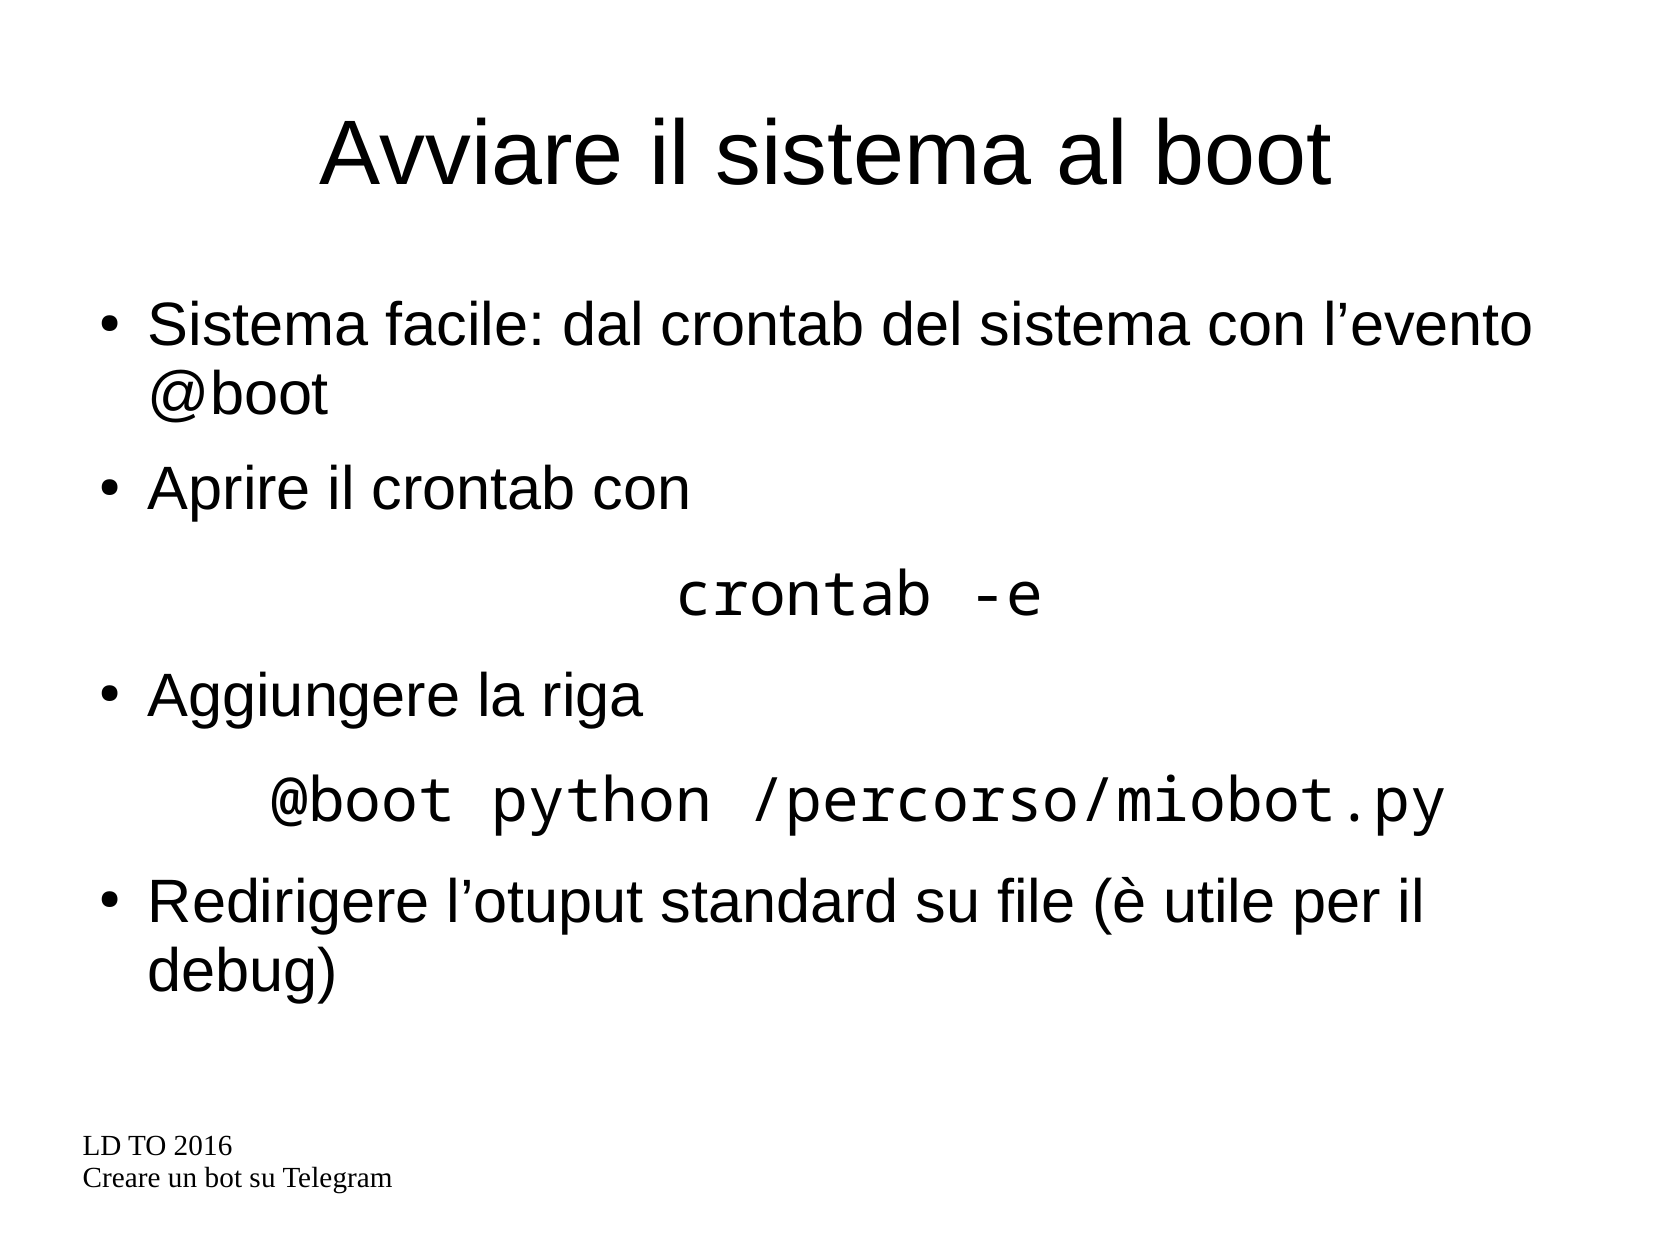

# Avviare il sistema al boot
Sistema facile: dal crontab del sistema con l’evento @boot
Aprire il crontab con
crontab -e
Aggiungere la riga
@boot python /percorso/miobot.py
Redirigere l’otuput standard su file (è utile per il debug)